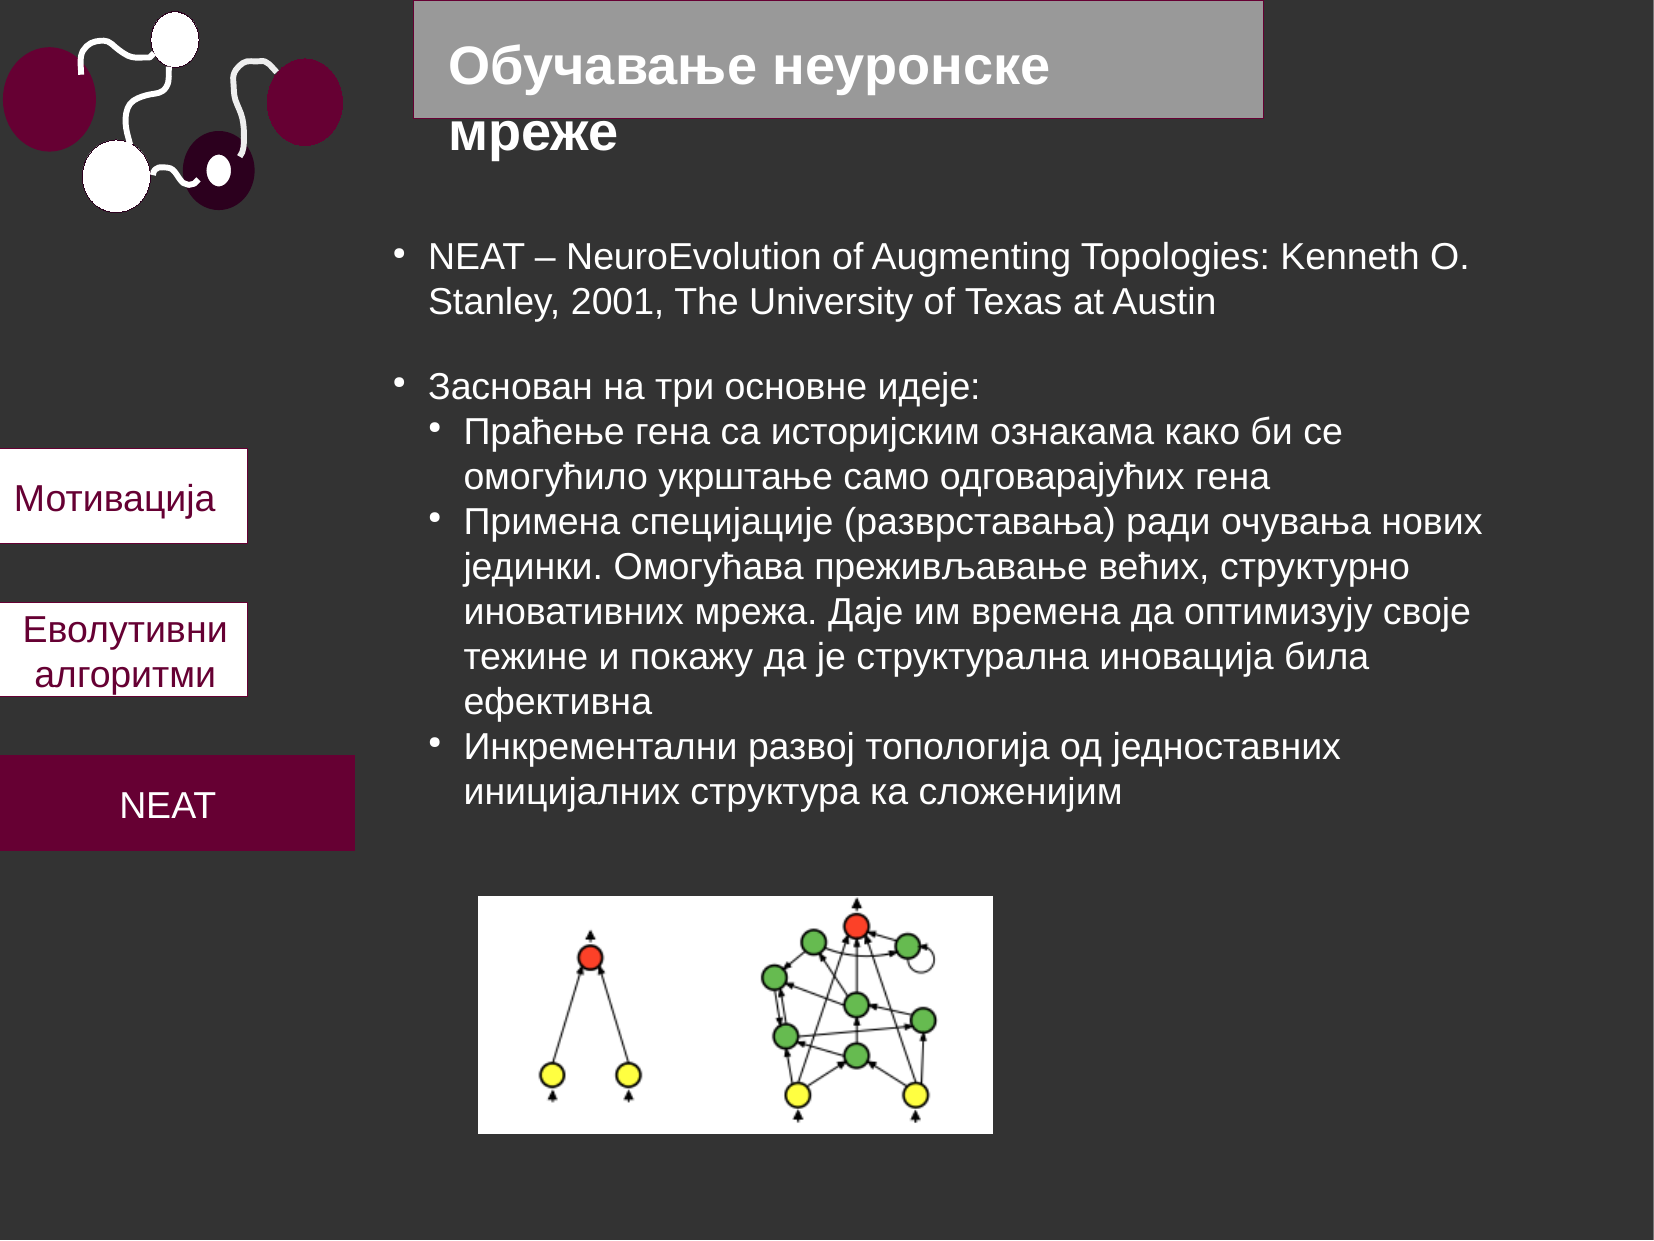

Обучавање неуронске мреже
NEAT – NeuroEvolution of Augmenting Topologies: Kenneth O. Stanley, 2001, The University of Texas at Austin
Заснован на три основне идеје:
Праћење гена са историјским ознакама како би се омогућило укрштање само одговарајућих гена
Примена специјације (разврставања) ради очувања нових јединки. Омогућава преживљавање већих, структурно иновативних мрежа. Даје им времена да оптимизују своје тежине и покажу да је структурална иновација била ефективна
Инкрементални развој топологија од једноставних иницијалних структура ка сложенијим
 Мотивација
	Еволутивни
 	алгоритми
 NEAT